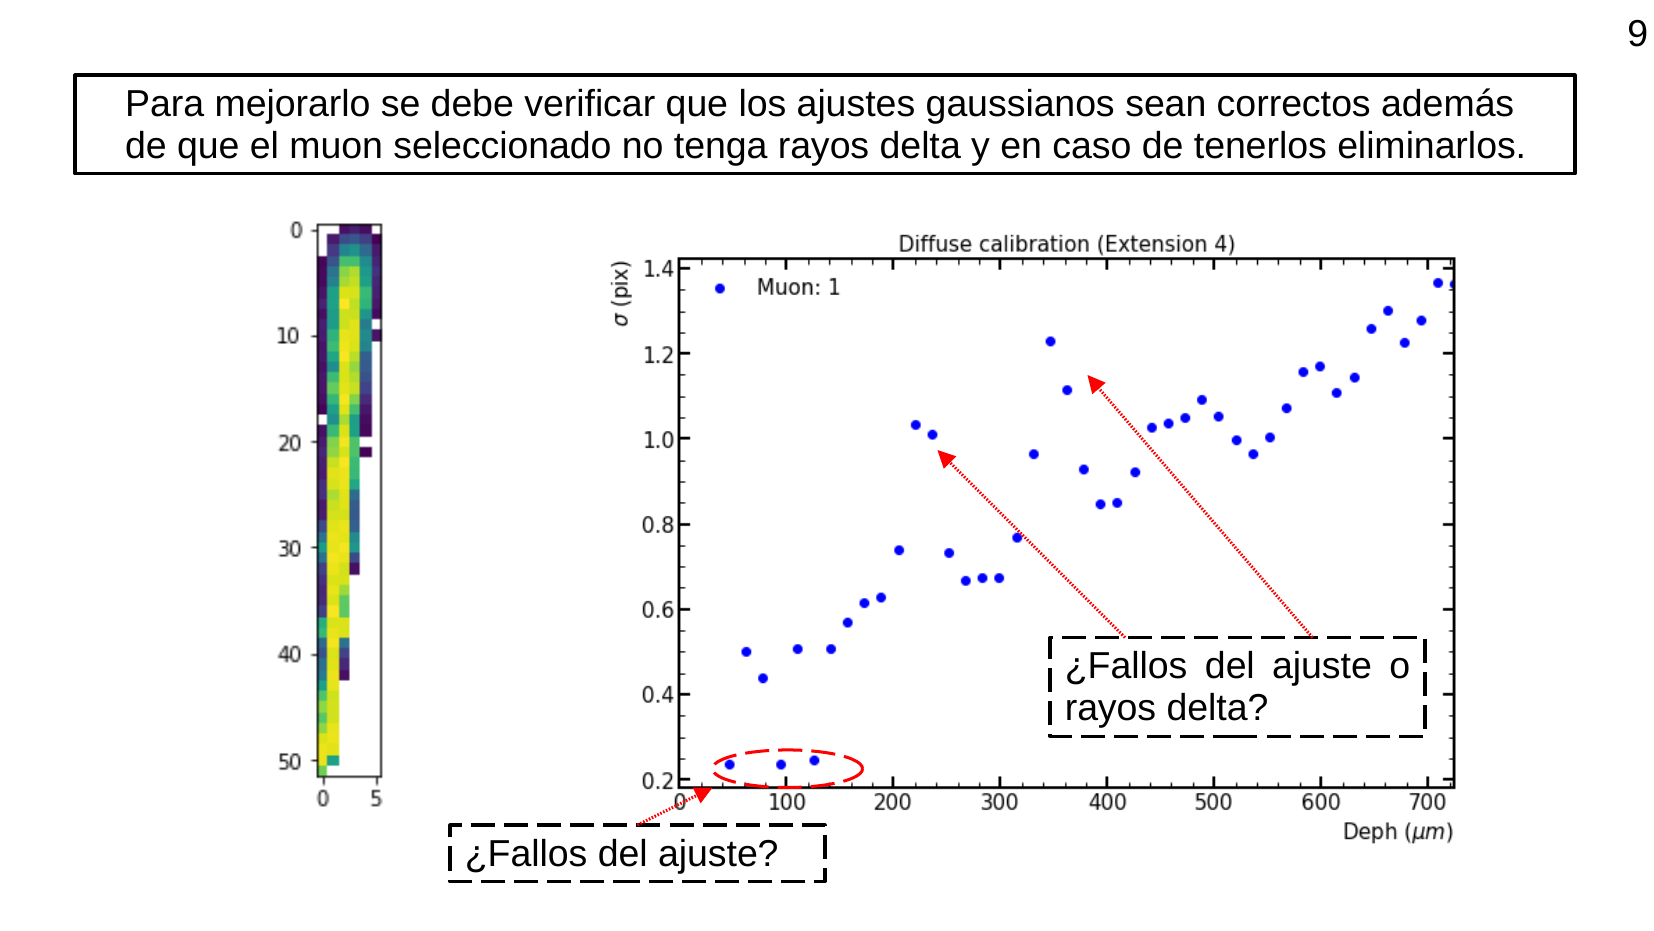

Para mejorarlo se debe verificar que los ajustes gaussianos sean correctos además de que el muon seleccionado no tenga rayos delta y en caso de tenerlos eliminarlos.
¿Fallos del ajuste o rayos delta?
¿Fallos del ajuste?